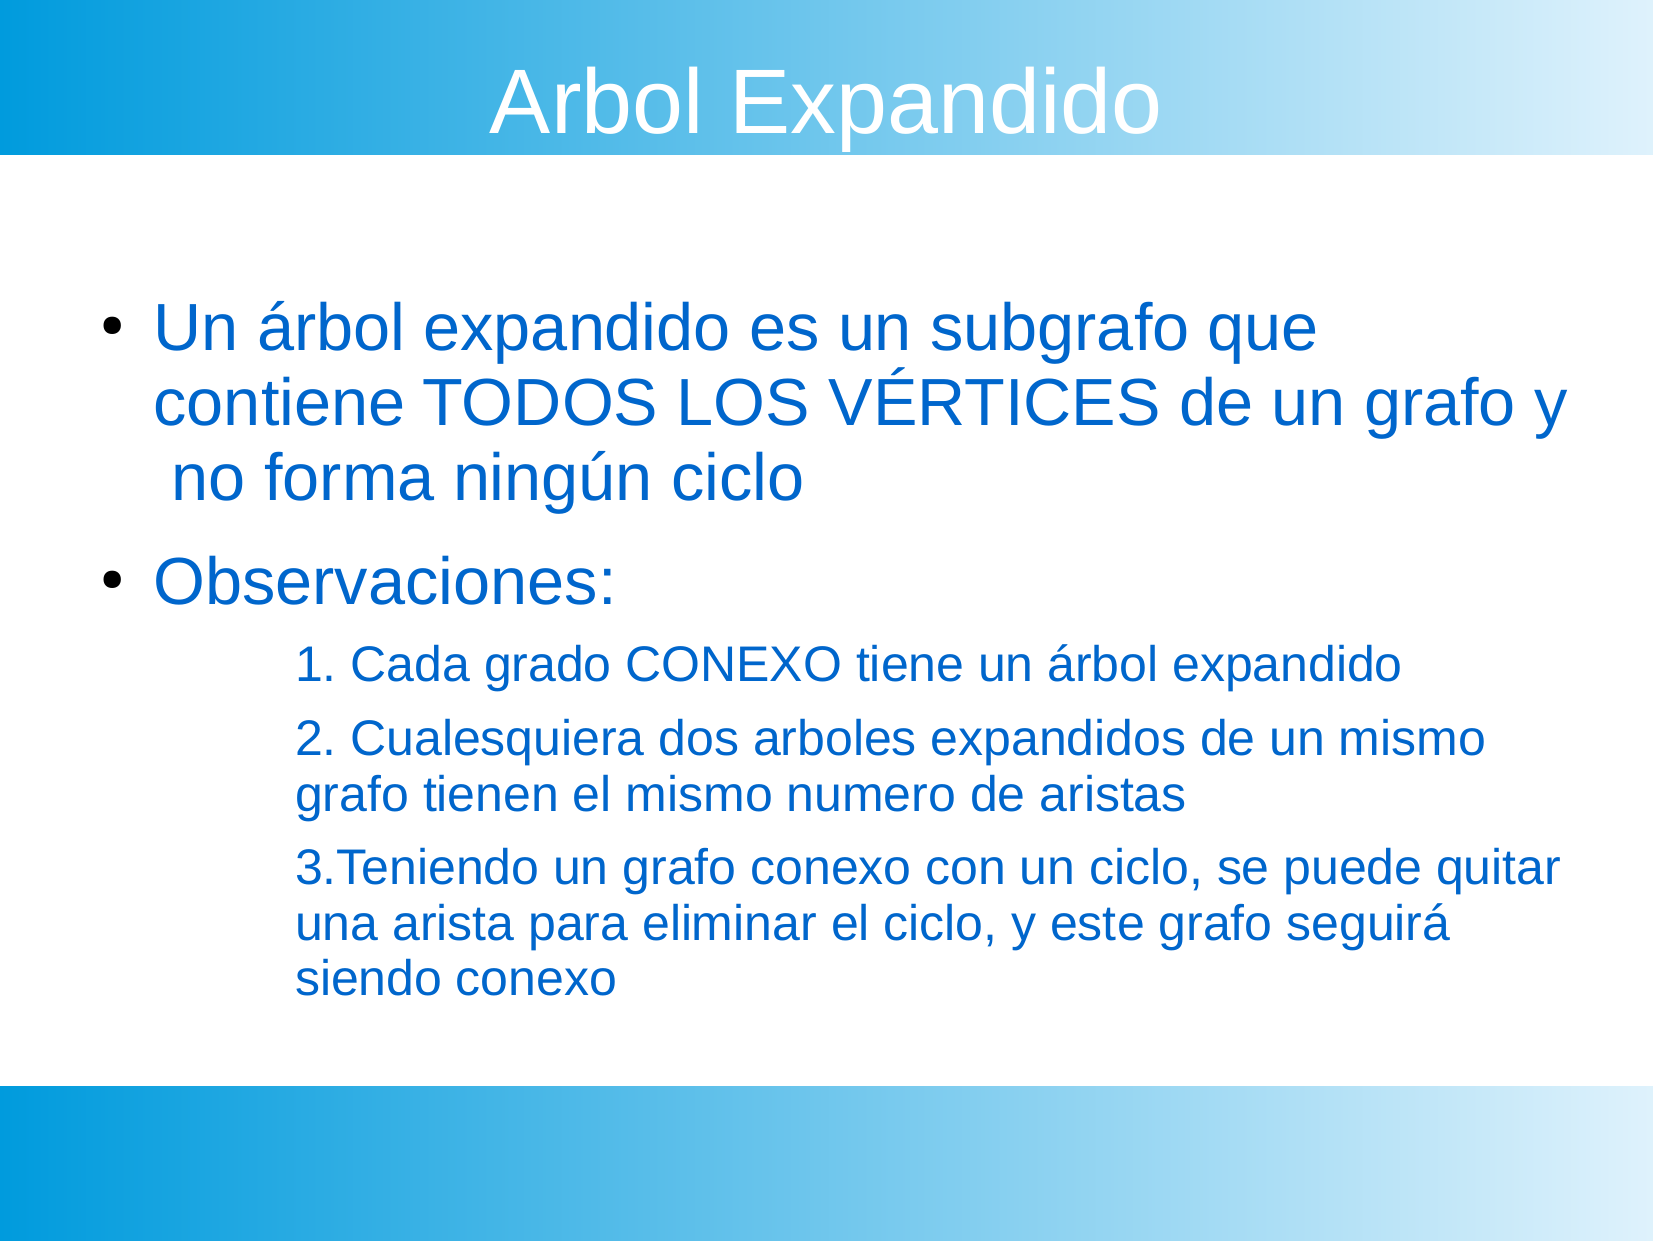

# Arbol Expandido
Un árbol expandido es un subgrafo que contiene TODOS LOS VÉRTICES de un grafo y no forma ningún ciclo
Observaciones:
1. Cada grado CONEXO tiene un árbol expandido
2. Cualesquiera dos arboles expandidos de un mismo grafo tienen el mismo numero de aristas
3.Teniendo un grafo conexo con un ciclo, se puede quitar una arista para eliminar el ciclo, y este grafo seguirá siendo conexo